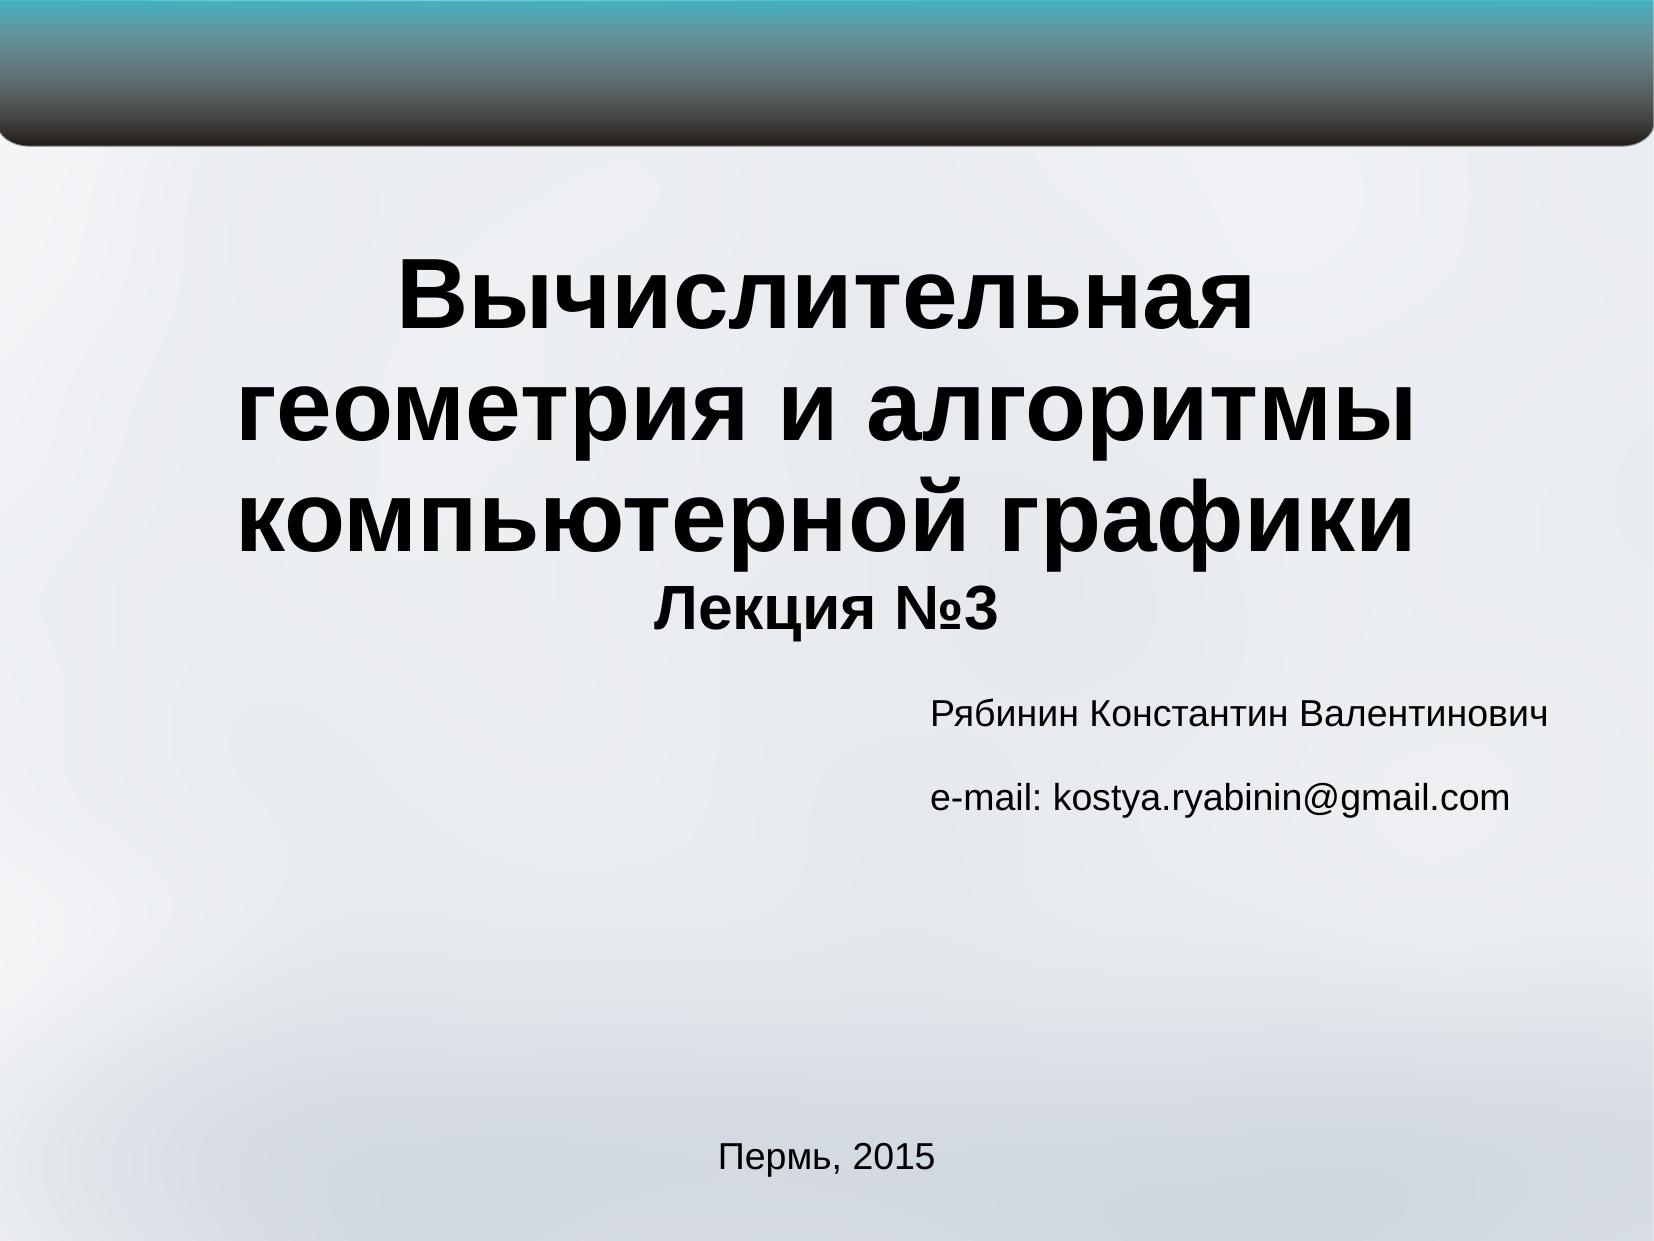

Вычислительная геометрия и алгоритмы компьютерной графики
Лекция №3
Рябинин Константин Валентинович
e-mail: kostya.ryabinin@gmail.com
Пермь, 2015